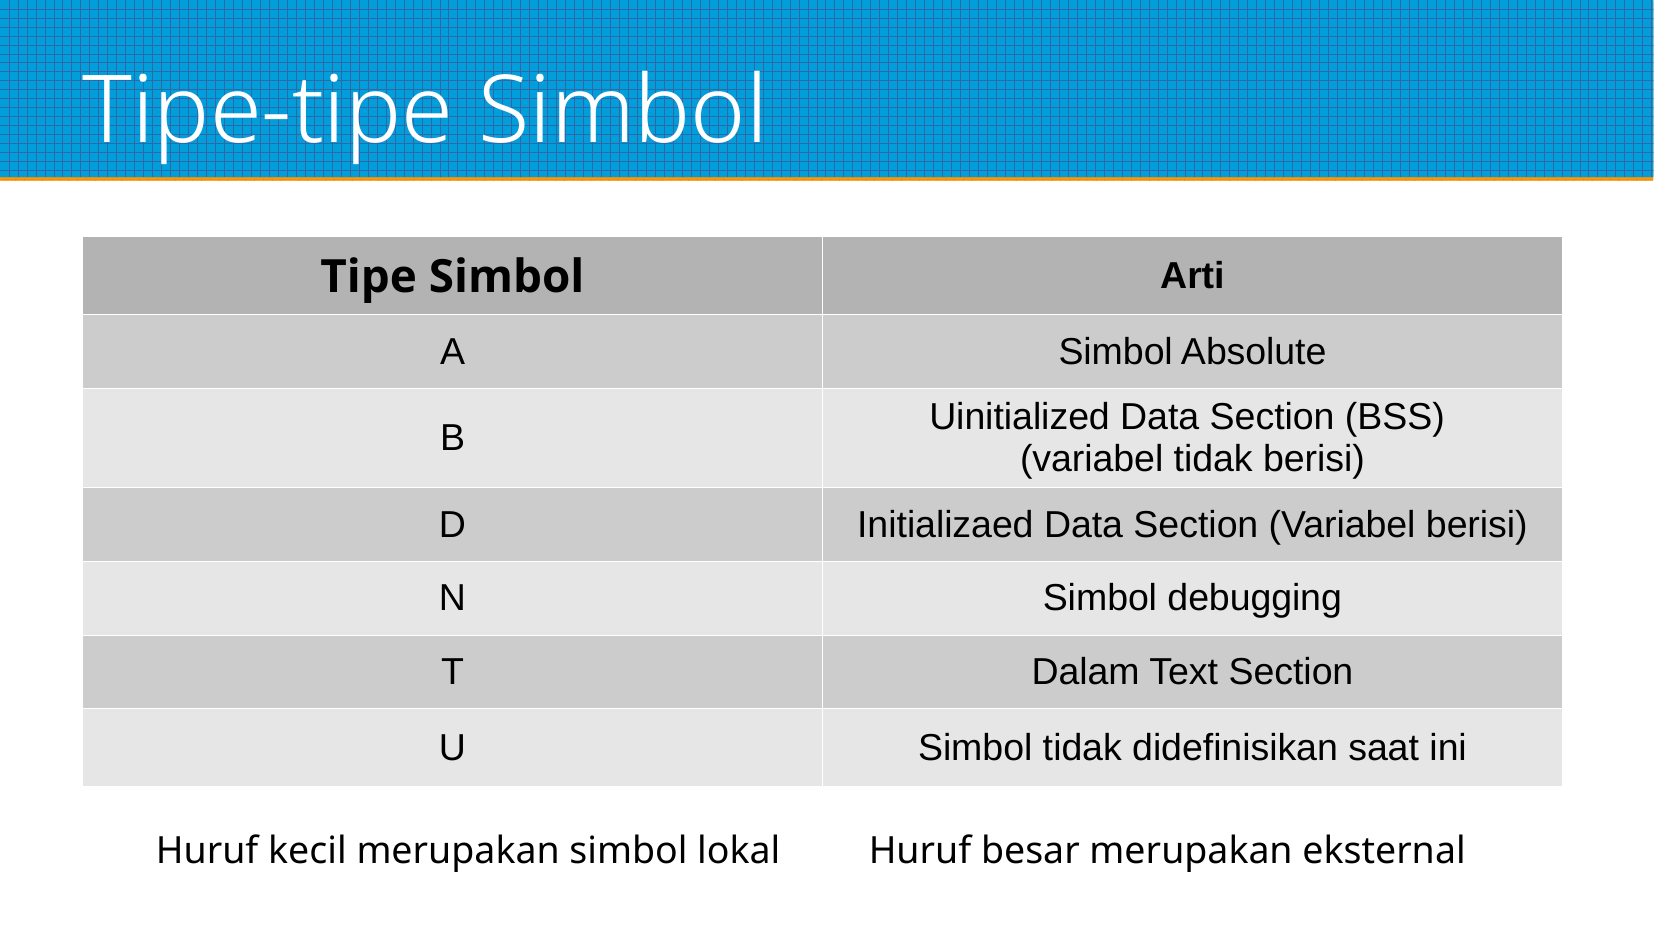

# Tipe-tipe Simbol
| Tipe Simbol | Arti |
| --- | --- |
| A | Simbol Absolute |
| B | Uinitialized Data Section (BSS) (variabel tidak berisi) |
| D | Initializaed Data Section (Variabel berisi) |
| N | Simbol debugging |
| T | Dalam Text Section |
| U | Simbol tidak didefinisikan saat ini |
Huruf kecil merupakan simbol lokal
Huruf besar merupakan eksternal